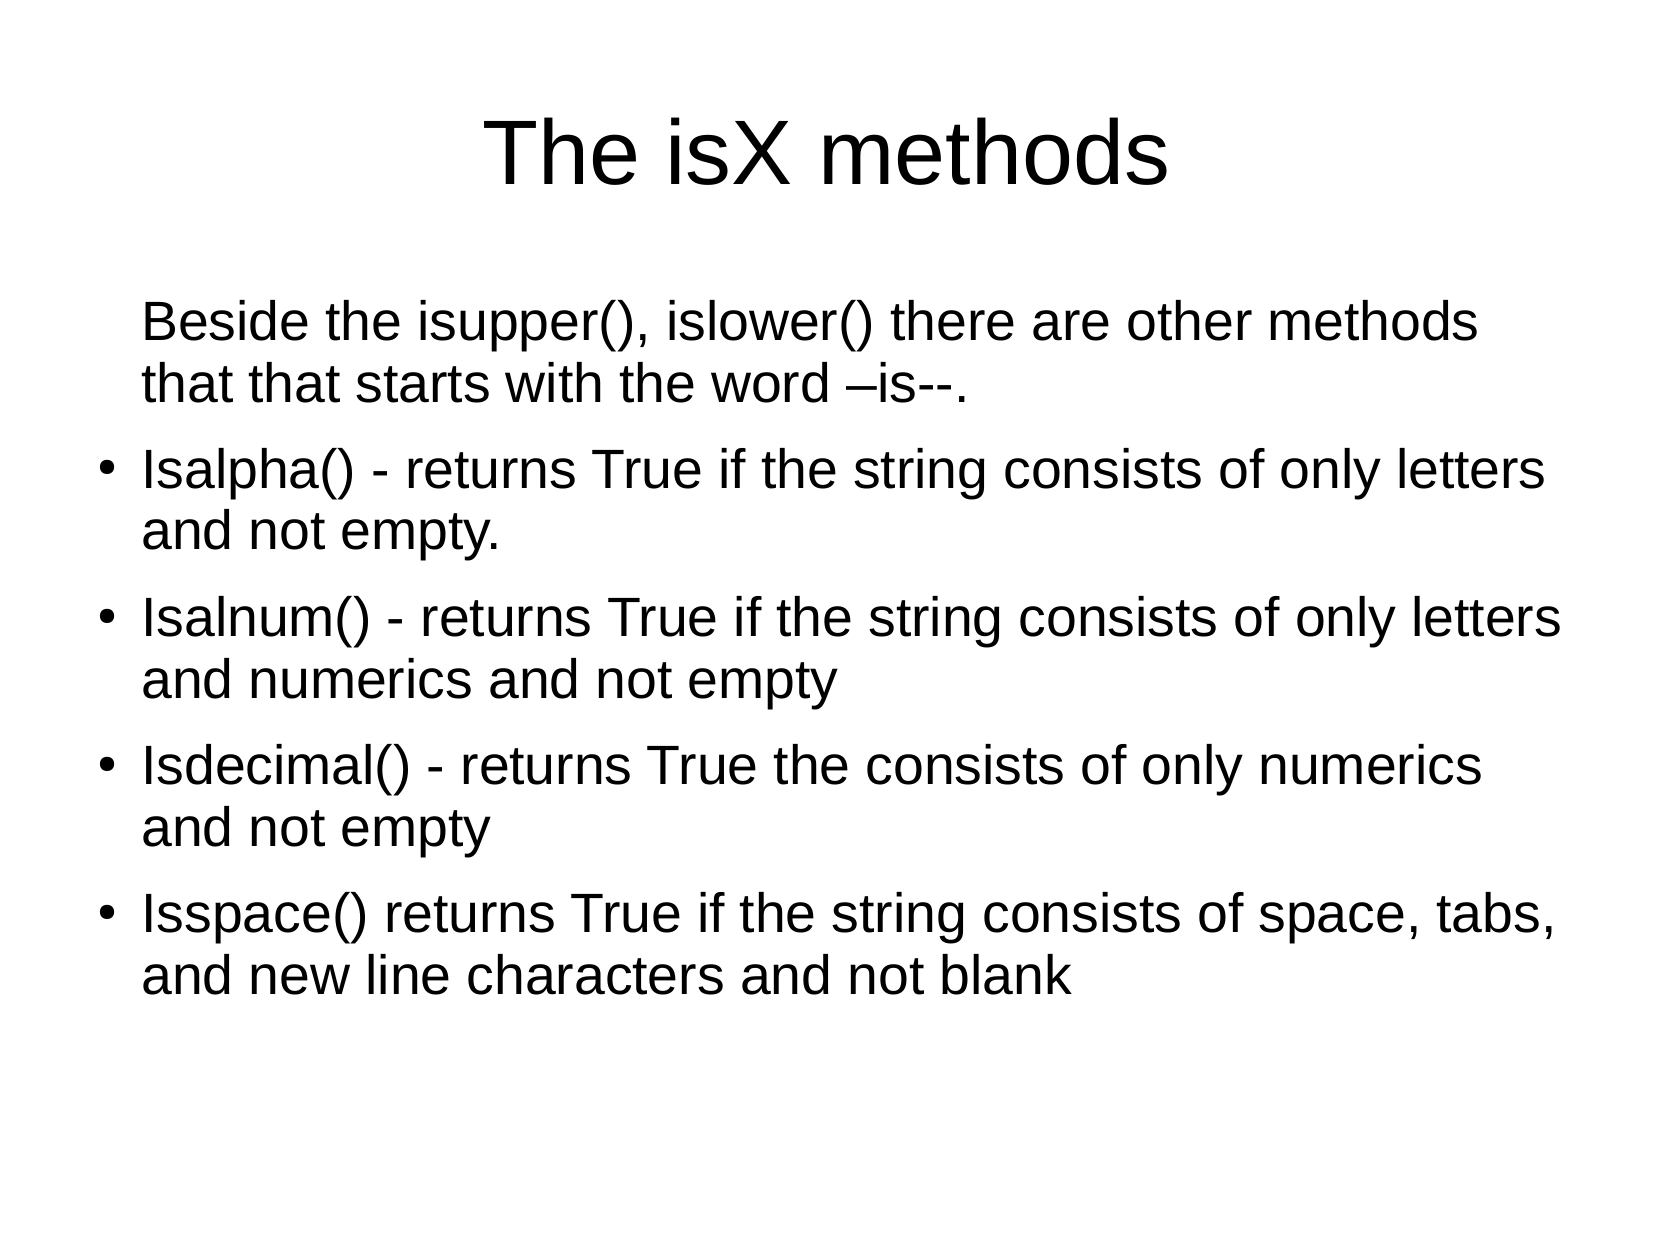

# The isX methods
Beside the isupper(), islower() there are other methods that that starts with the word –is--.
Isalpha() - returns True if the string consists of only letters and not empty.
Isalnum() - returns True if the string consists of only letters and numerics and not empty
Isdecimal() - returns True the consists of only numerics and not empty
Isspace() returns True if the string consists of space, tabs, and new line characters and not blank